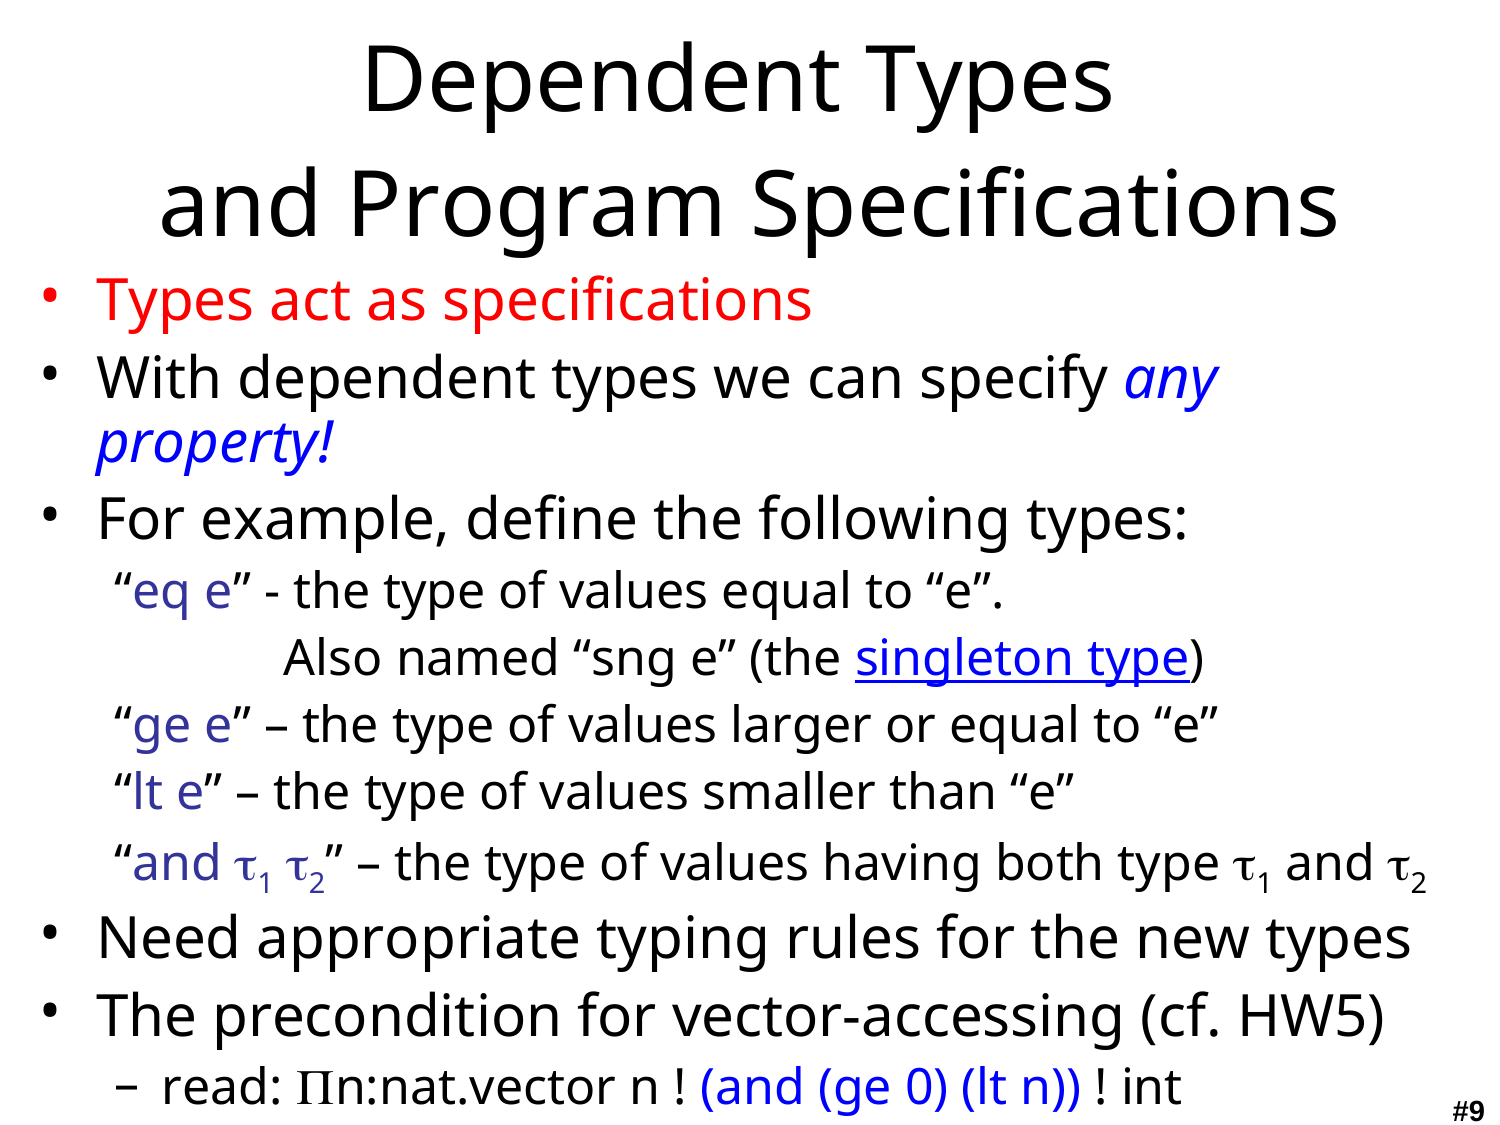

# Dependent Types and Program Specifications
Types act as specifications
With dependent types we can specify any property!
For example, define the following types:
“eq e” - the type of values equal to “e”.
 Also named “sng e” (the singleton type)
“ge e” – the type of values larger or equal to “e”
“lt e” – the type of values smaller than “e”
“and 1 2” – the type of values having both type 1 and 2
Need appropriate typing rules for the new types
The precondition for vector-accessing (cf. HW5)
read: n:nat.vector n ! (and (ge 0) (lt n)) ! int
The type checker must do program verification
9